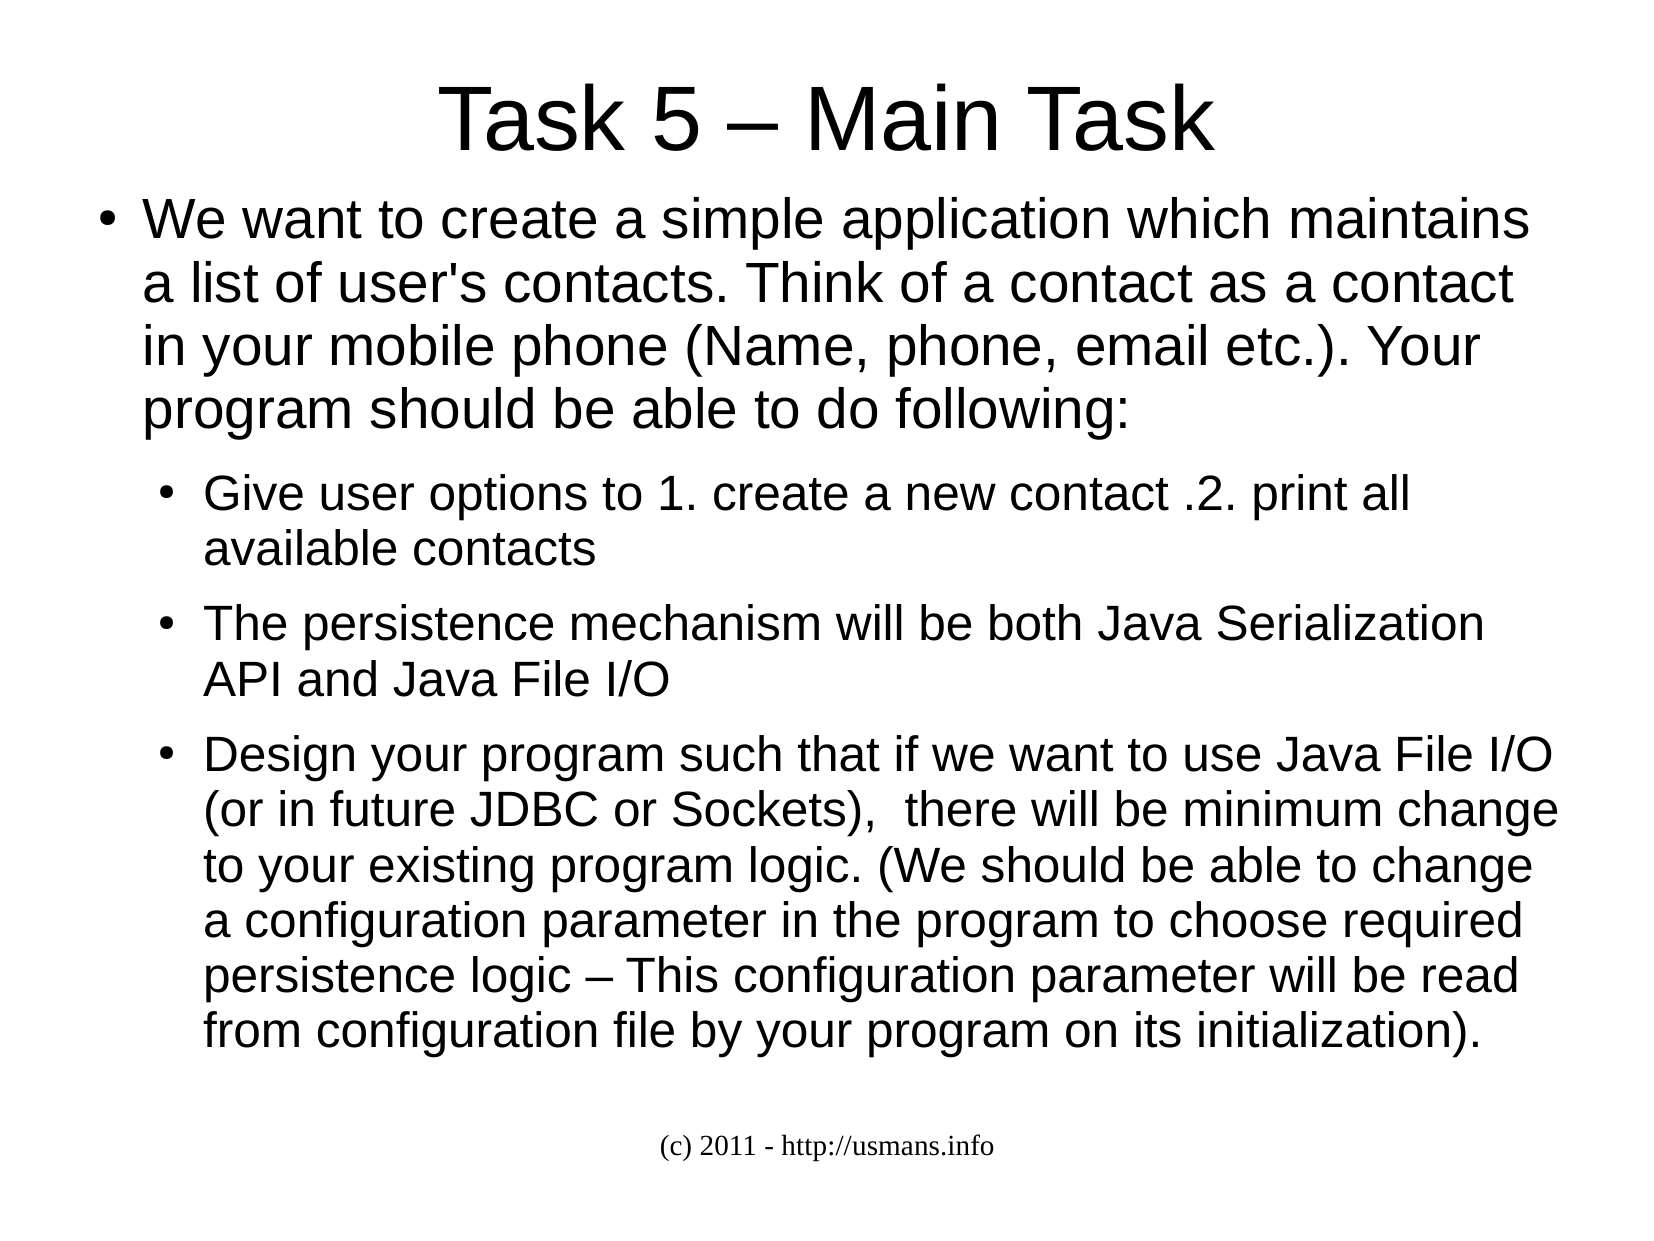

# Task 5 – Main Task
We want to create a simple application which maintains a list of user's contacts. Think of a contact as a contact in your mobile phone (Name, phone, email etc.). Your program should be able to do following:
Give user options to 1. create a new contact .2. print all available contacts
The persistence mechanism will be both Java Serialization API and Java File I/O
Design your program such that if we want to use Java File I/O (or in future JDBC or Sockets), there will be minimum change to your existing program logic. (We should be able to change a configuration parameter in the program to choose required persistence logic – This configuration parameter will be read from configuration file by your program on its initialization).
(c) 2011 - http://usmans.info